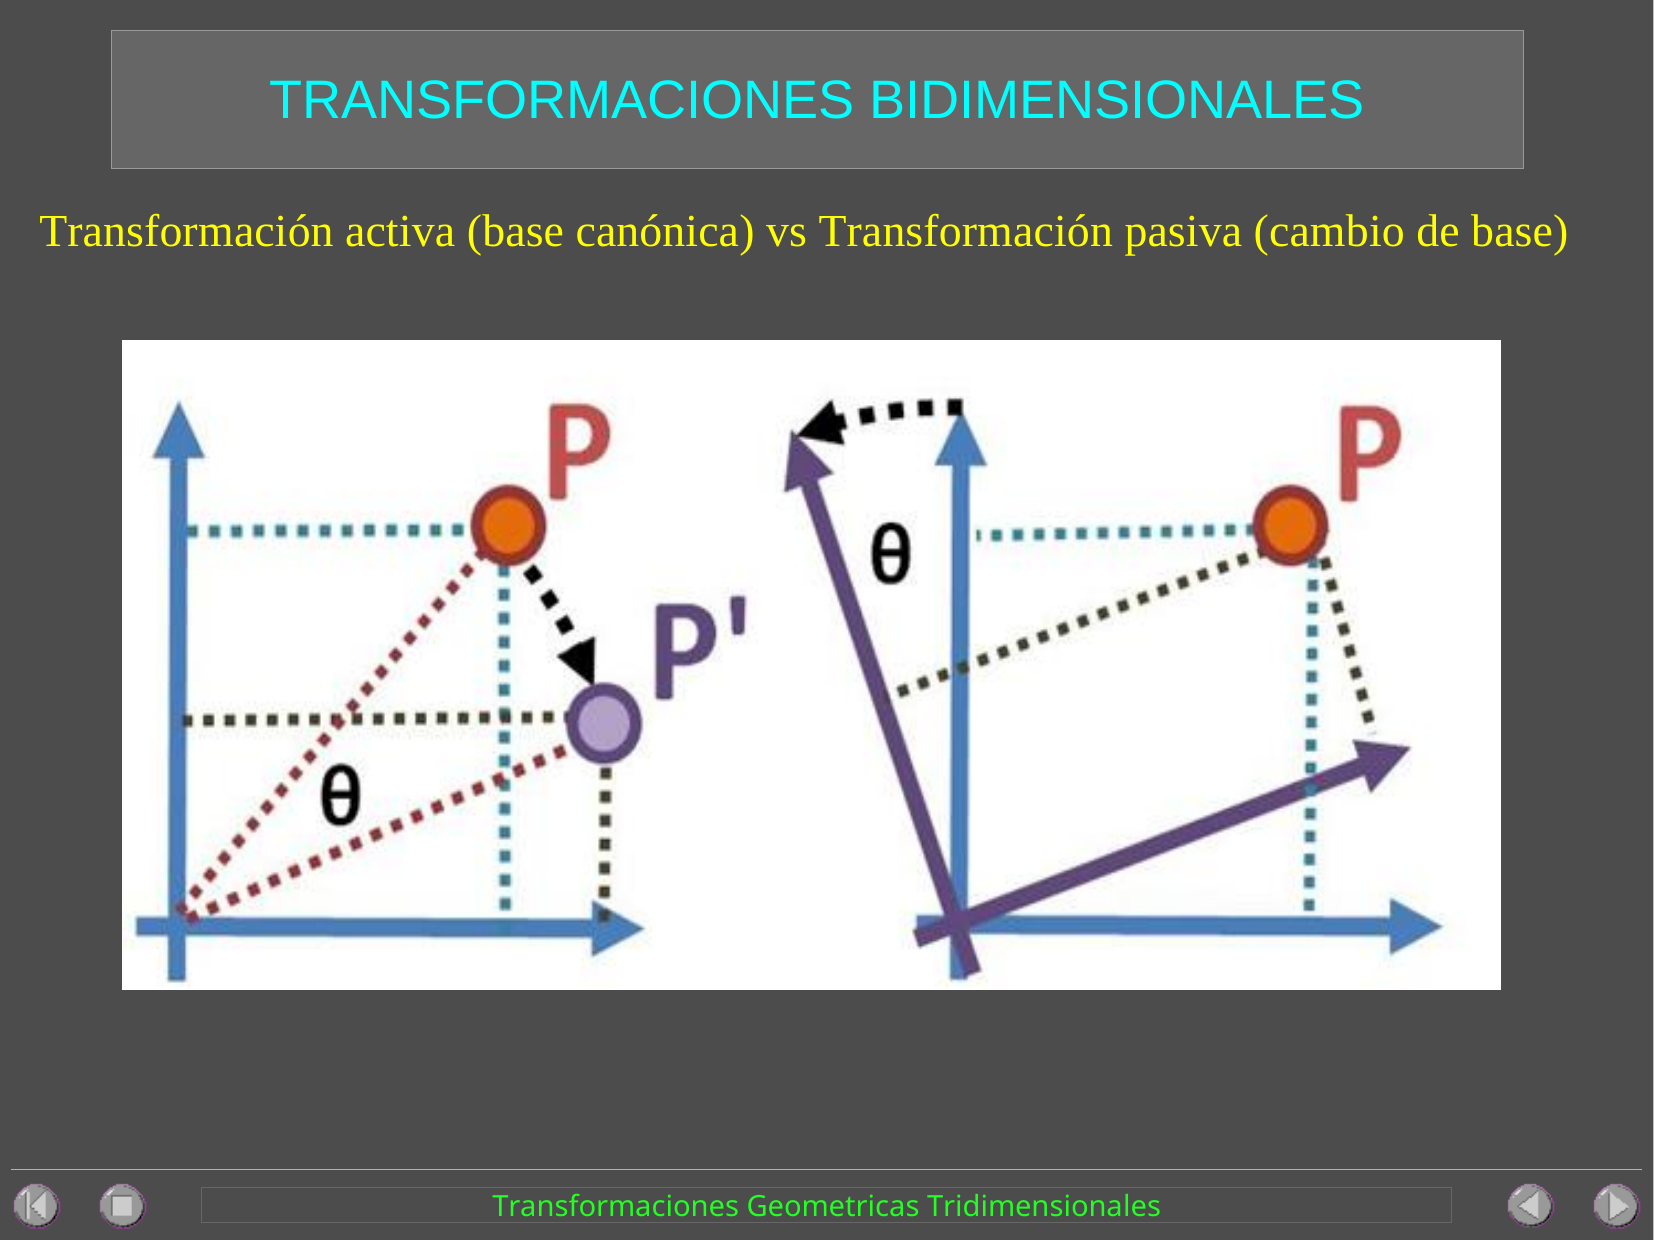

# TRANSFORMACIONES BIDIMENSIONALES
Transformación activa (base canónica) vs Transformación pasiva (cambio de base)